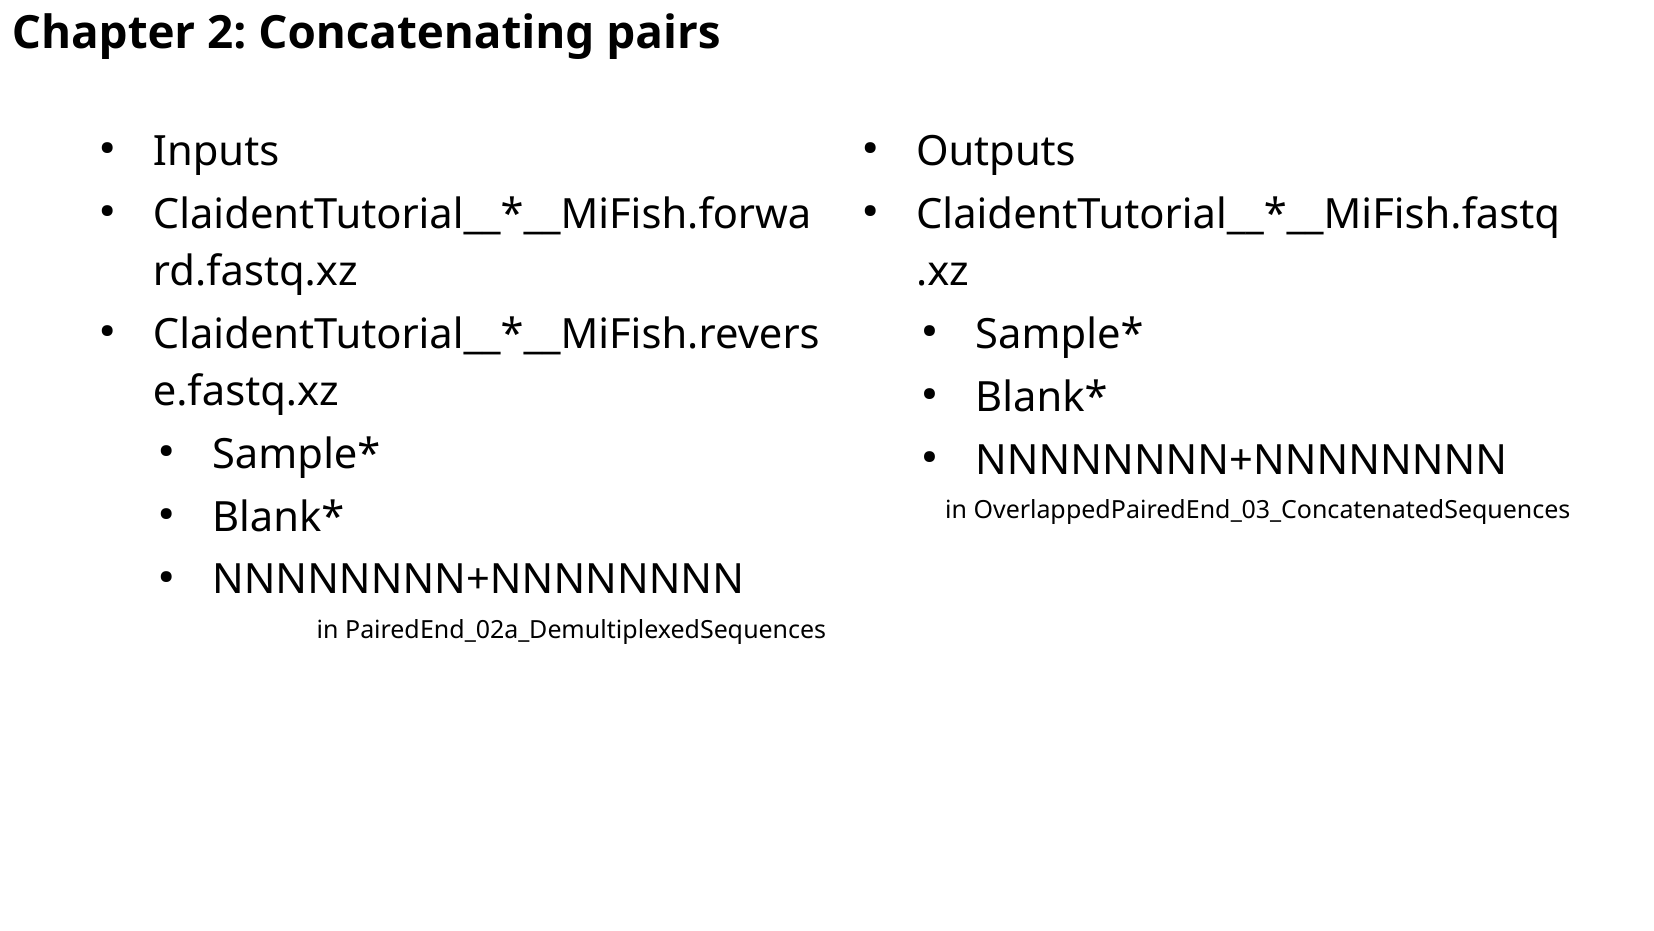

# Chapter 2: Concatenating pairs
Inputs
ClaidentTutorial__*__MiFish.forward.fastq.xz
ClaidentTutorial__*__MiFish.reverse.fastq.xz
Sample*
Blank*
NNNNNNNN+NNNNNNNN
in PairedEnd_02a_DemultiplexedSequences
Outputs
ClaidentTutorial__*__MiFish.fastq.xz
Sample*
Blank*
NNNNNNNN+NNNNNNNN
in OverlappedPairedEnd_03_ConcatenatedSequences